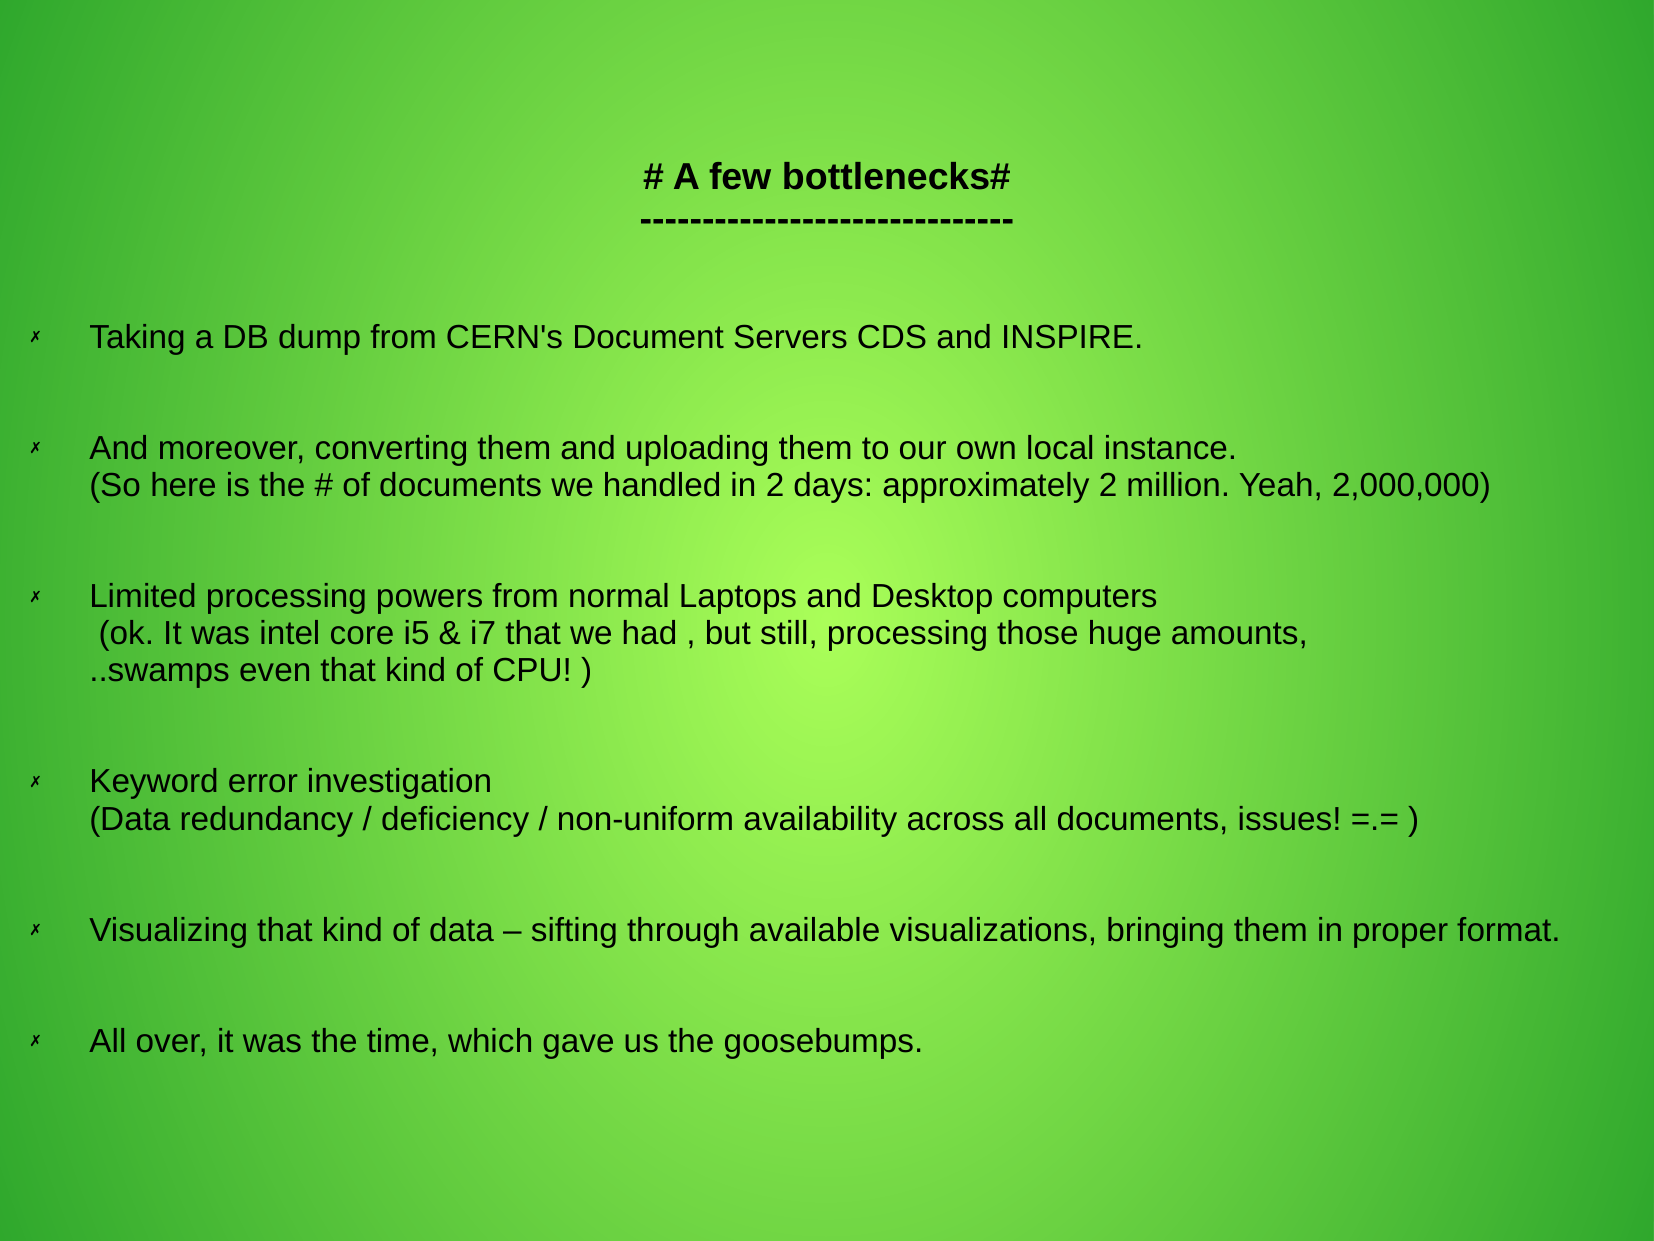

# A few bottlenecks#
------------------------------
Taking a DB dump from CERN's Document Servers CDS and INSPIRE.
And moreover, converting them and uploading them to our own local instance.
(So here is the # of documents we handled in 2 days: approximately 2 million. Yeah, 2,000,000)
Limited processing powers from normal Laptops and Desktop computers
 (ok. It was intel core i5 & i7 that we had , but still, processing those huge amounts,
..swamps even that kind of CPU! )
Keyword error investigation
(Data redundancy / deficiency / non-uniform availability across all documents, issues! =.= )
Visualizing that kind of data – sifting through available visualizations, bringing them in proper format.
All over, it was the time, which gave us the goosebumps.